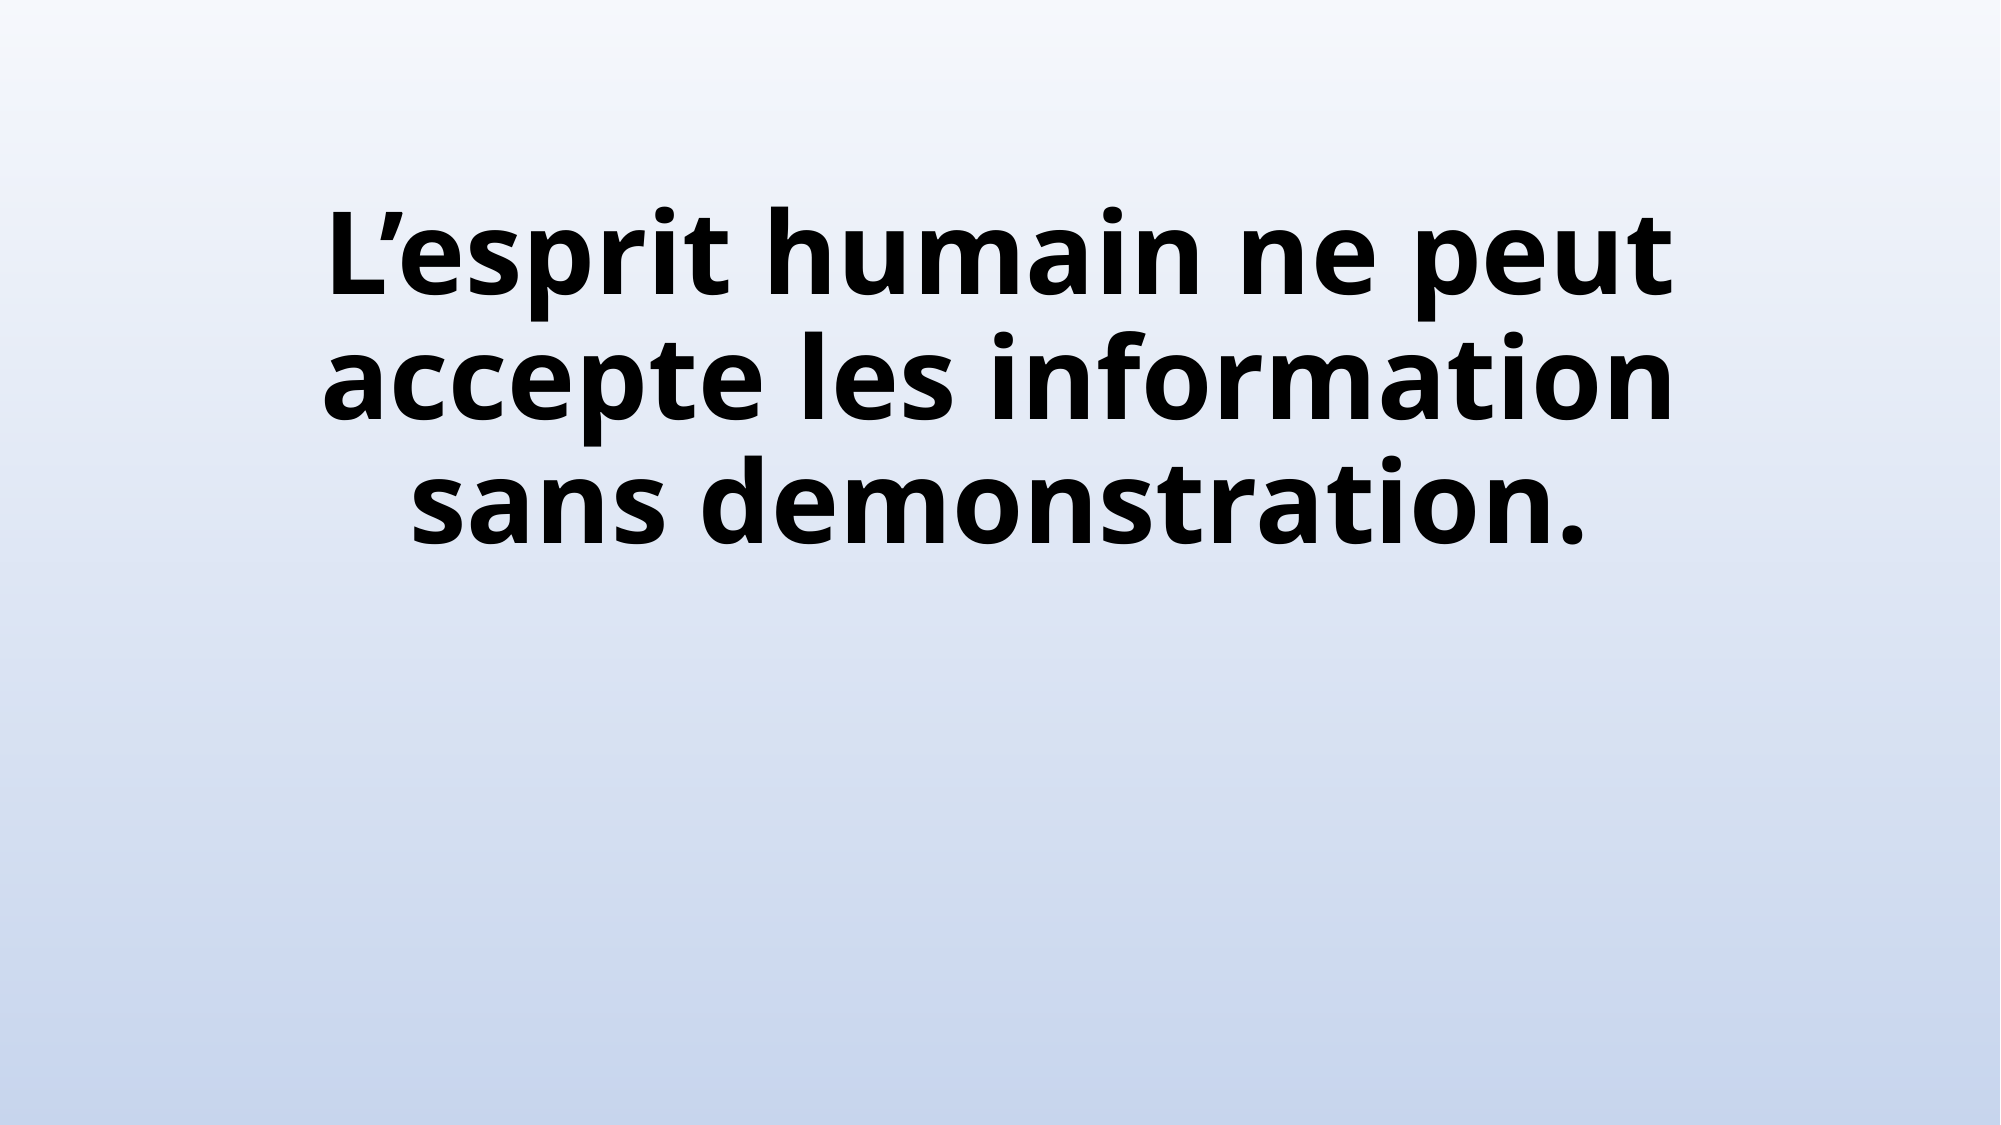

# L’esprit humain ne peut accepte les information sans demonstration.